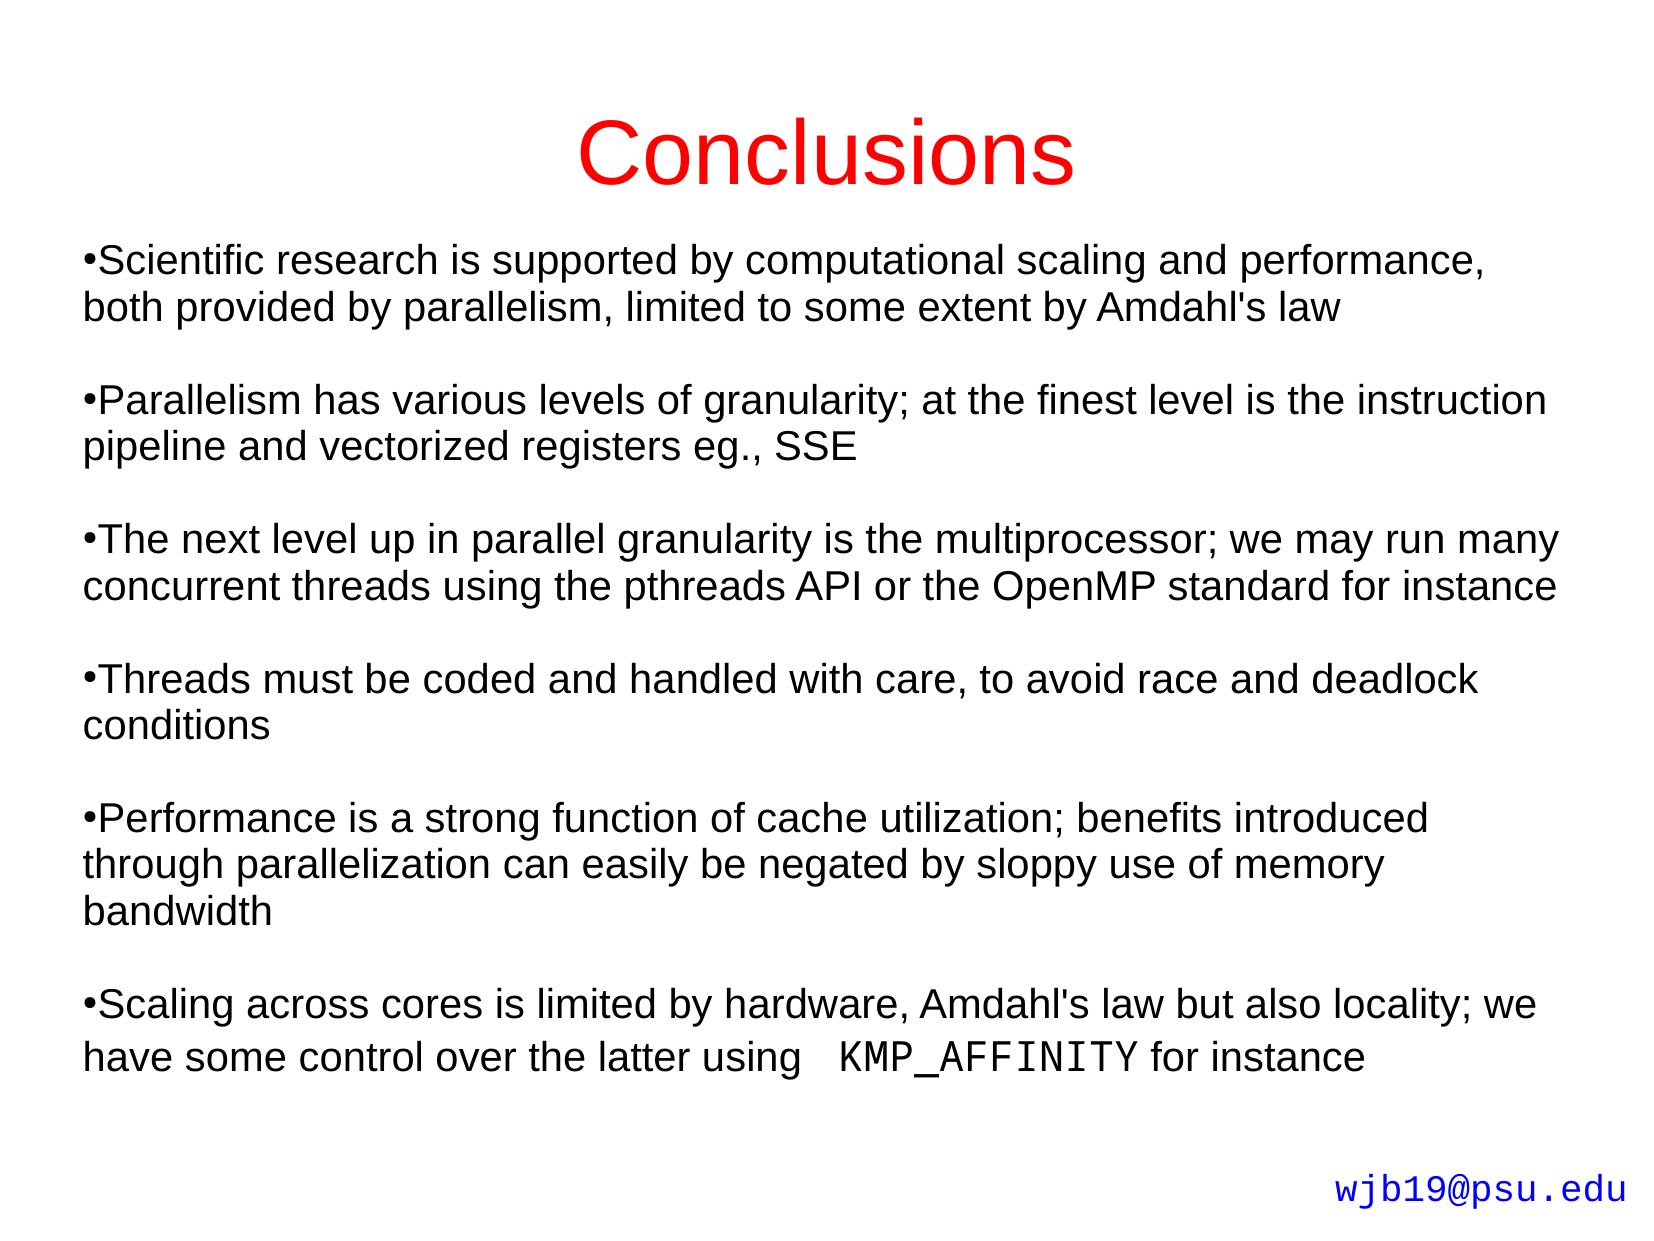

# Conclusions
Scientific research is supported by computational scaling and performance, both provided by parallelism, limited to some extent by Amdahl's law
Parallelism has various levels of granularity; at the finest level is the instruction pipeline and vectorized registers eg., SSE
The next level up in parallel granularity is the multiprocessor; we may run many concurrent threads using the pthreads API or the OpenMP standard for instance
Threads must be coded and handled with care, to avoid race and deadlock conditions
Performance is a strong function of cache utilization; benefits introduced through parallelization can easily be negated by sloppy use of memory bandwidth
Scaling across cores is limited by hardware, Amdahl's law but also locality; we have some control over the latter using KMP_AFFINITY for instance
wjb19@psu.edu